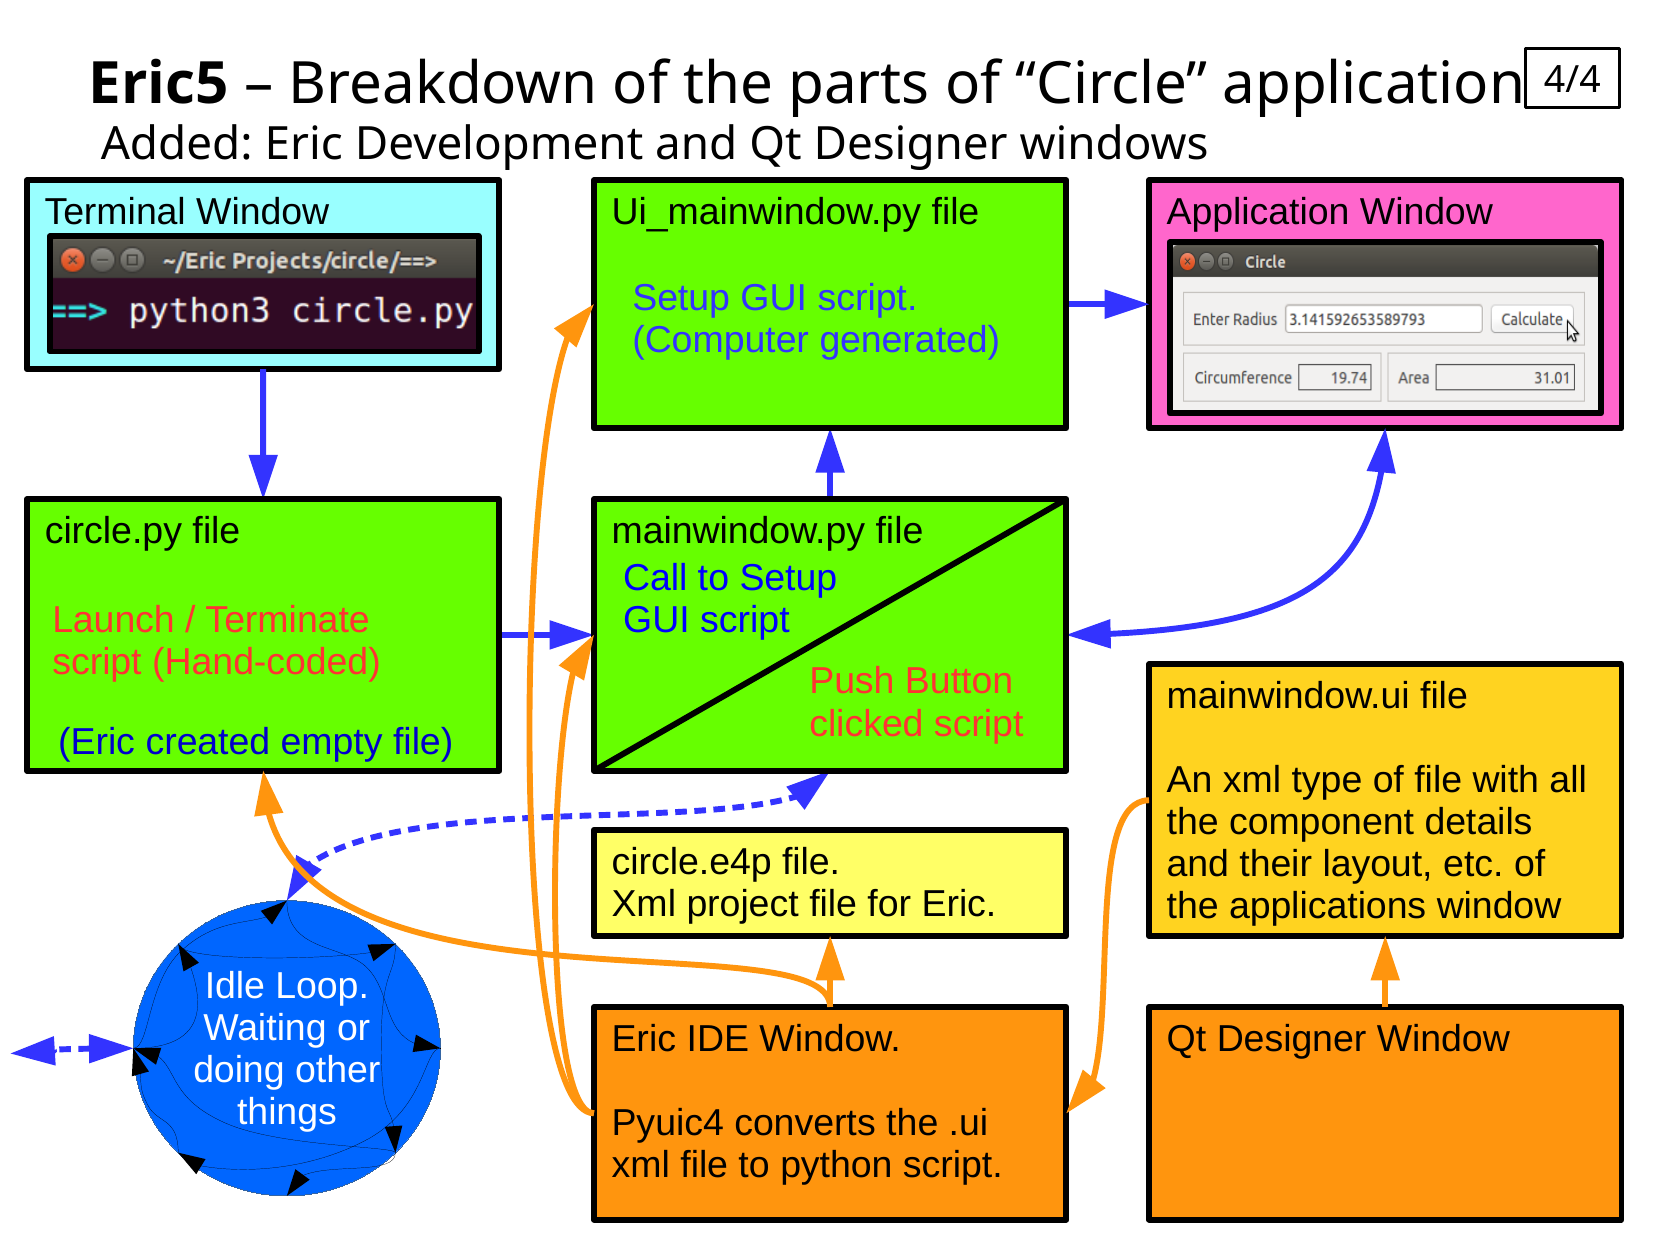

Eric5 – Breakdown of the parts of “Circle” application
4/4
Added: Eric Development and Qt Designer windows
Terminal Window
Ui_mainwindow.py file
Setup GUI script.
(Computer generated)
Application Window
circle.py file
mainwindow.py file
Call to Setup GUI script
Push Button clicked script
Launch / Terminate script (Hand-coded)
mainwindow.ui file
An xml type of file with all the component details and their layout, etc. of the applications window
(Eric created empty file)
circle.e4p file.
Xml project file for Eric.
Idle Loop.
Waiting or
doing other
things
Eric IDE Window.
Pyuic4 converts the .ui xml file to python script.
Qt Designer Window
6